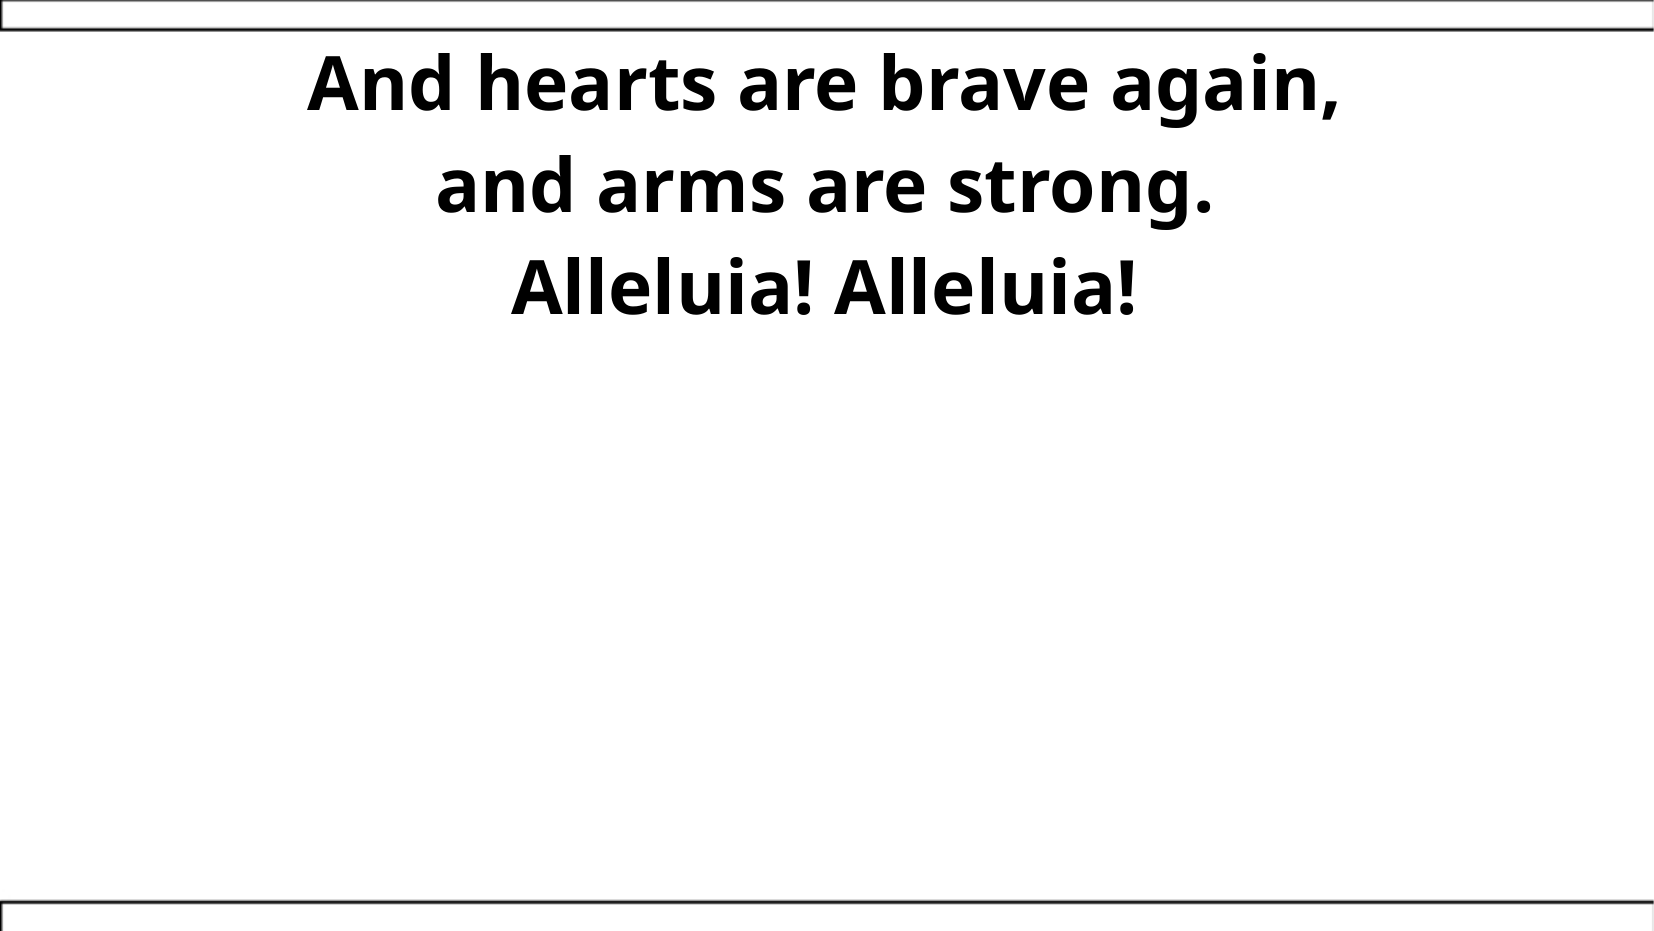

# And hearts are brave again, and arms are strong. Alleluia! Alleluia!